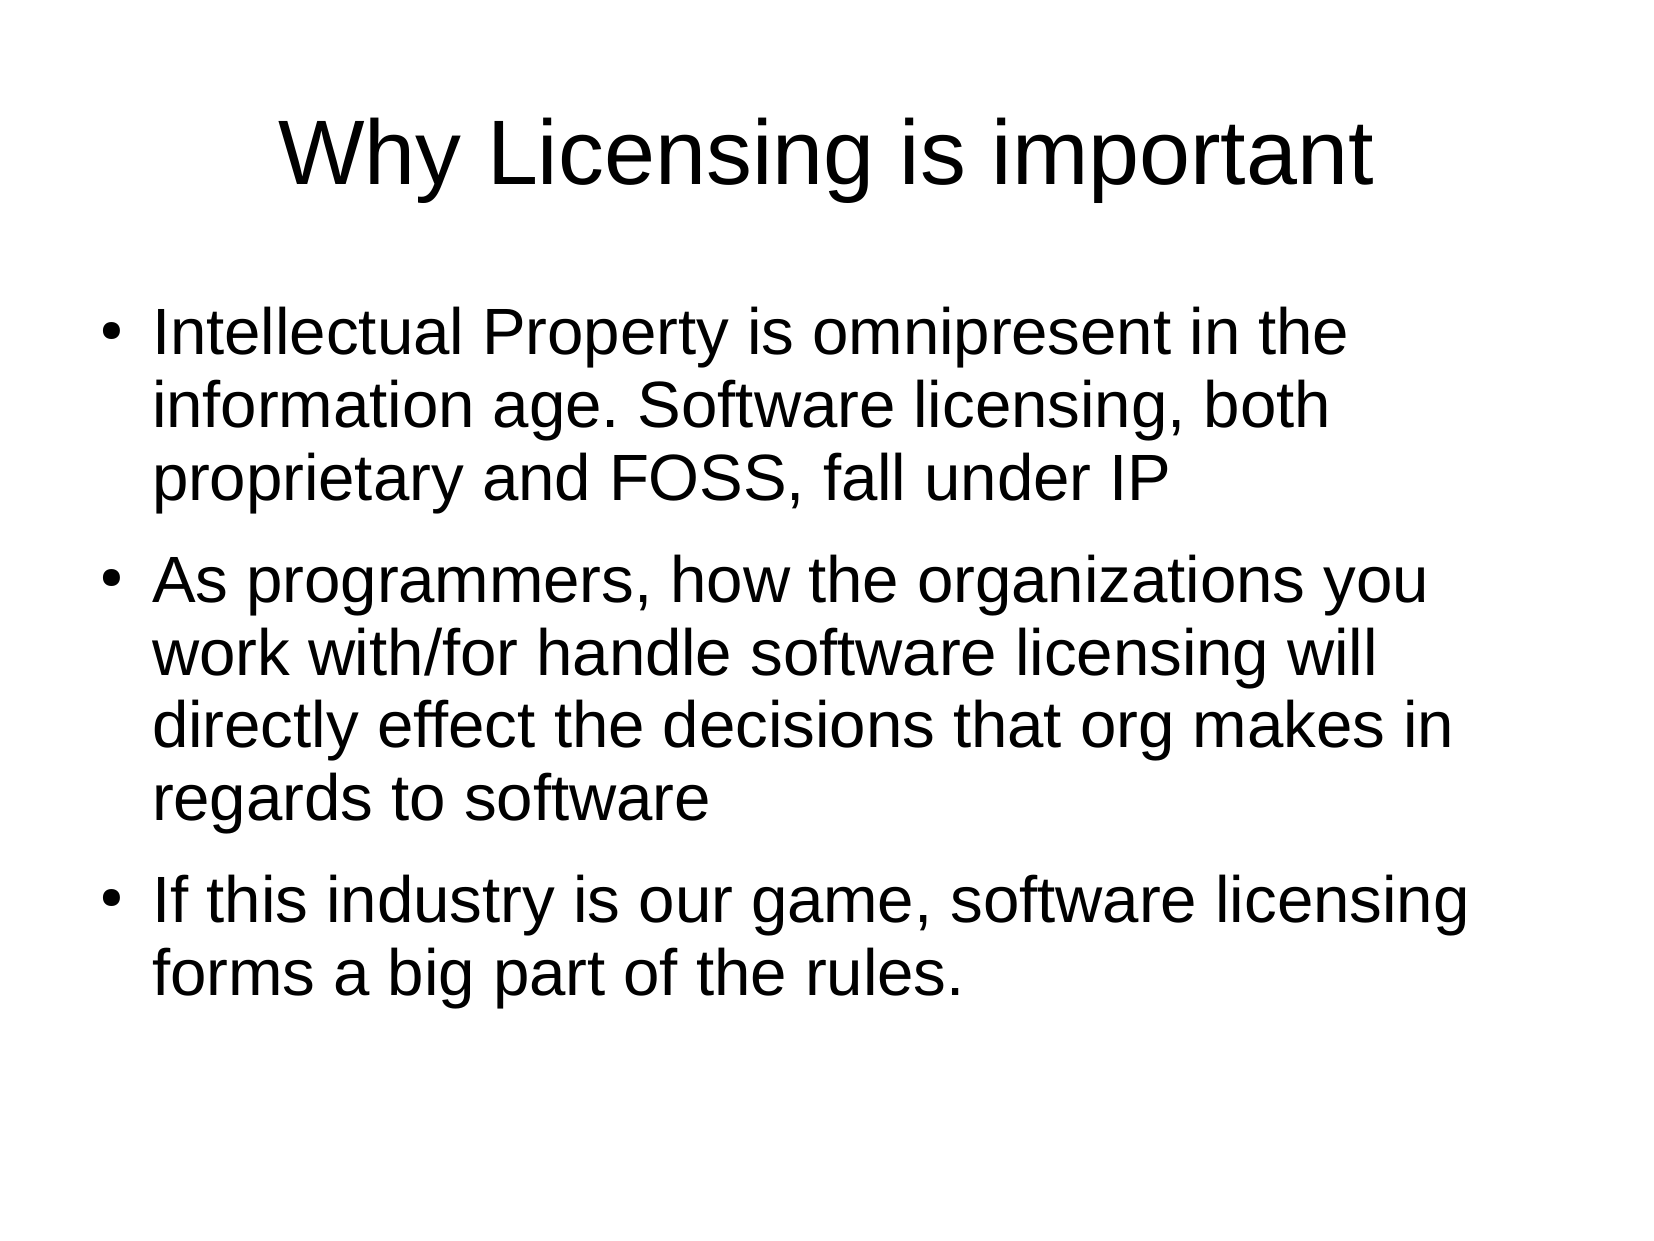

# Why Licensing is important
Intellectual Property is omnipresent in the information age. Software licensing, both proprietary and FOSS, fall under IP
As programmers, how the organizations you work with/for handle software licensing will directly effect the decisions that org makes in regards to software
If this industry is our game, software licensing forms a big part of the rules.